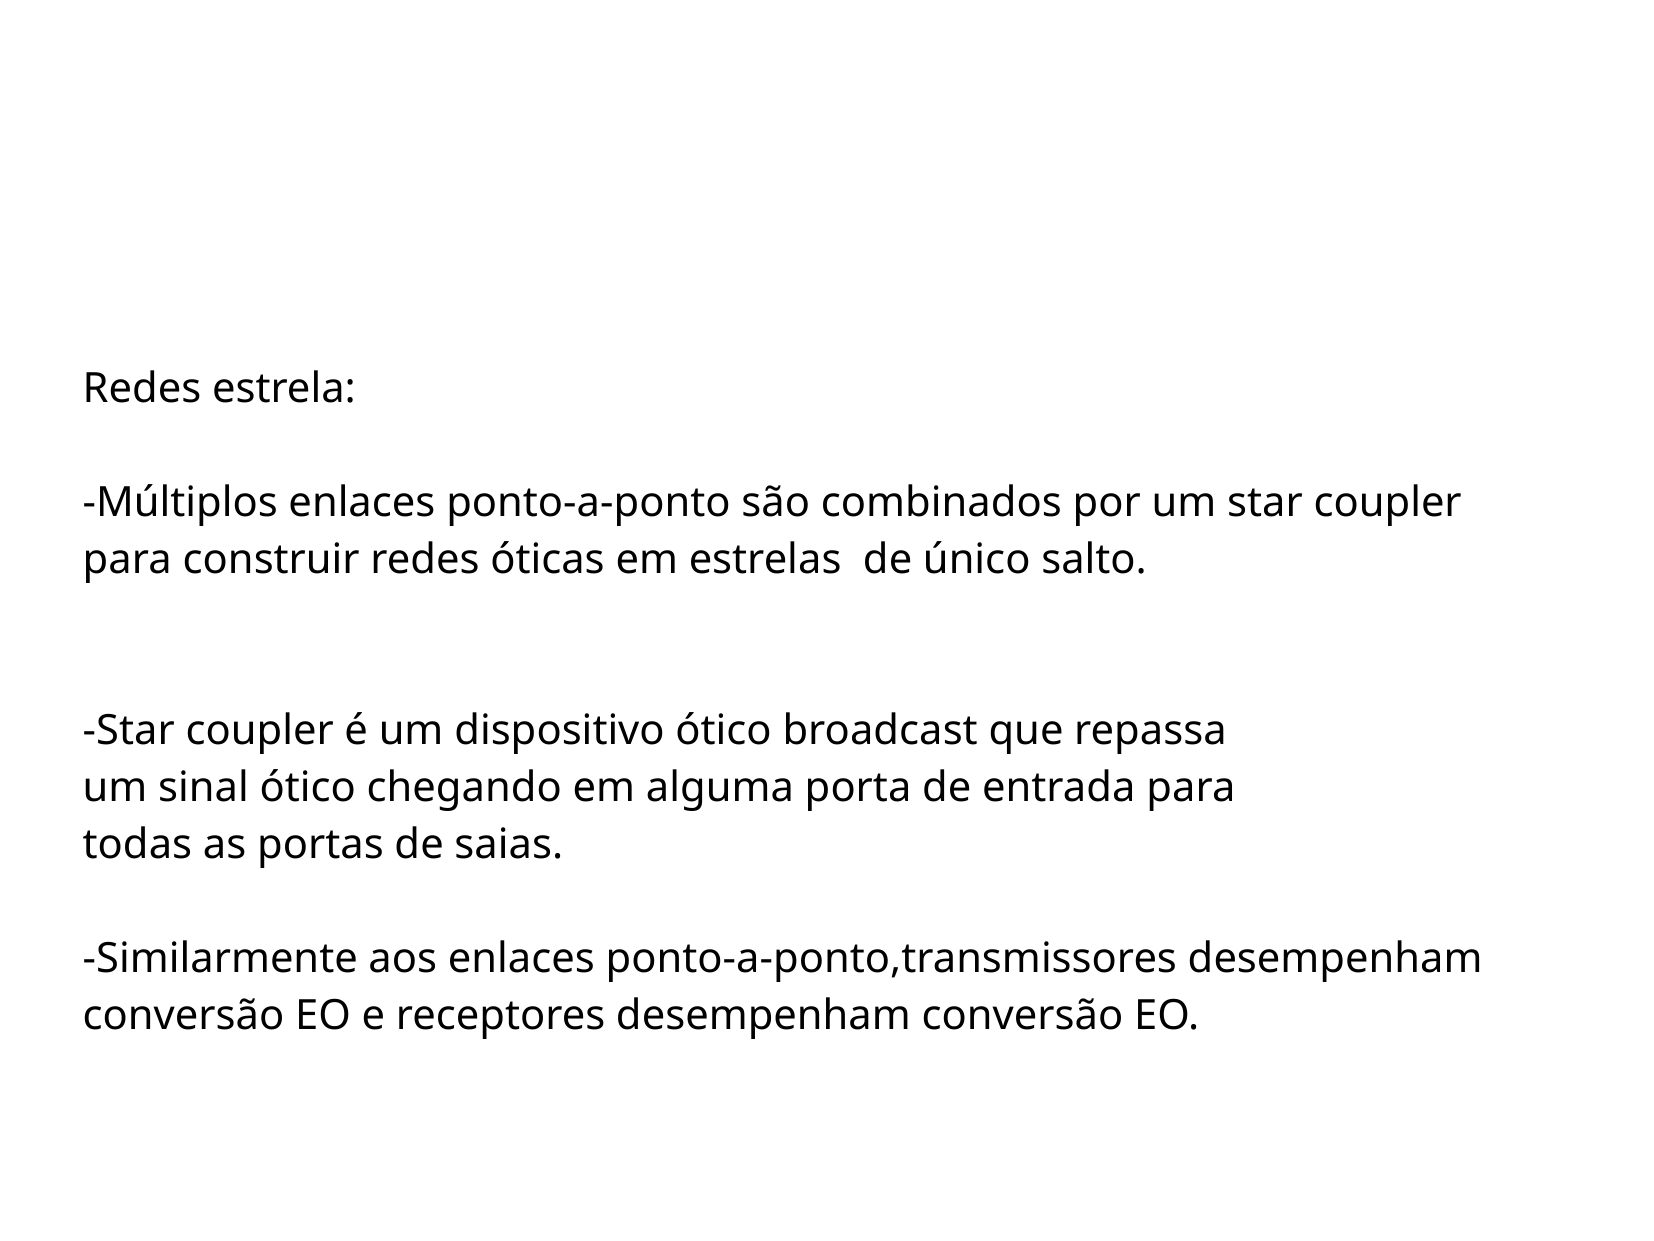

#
Redes estrela:
-Múltiplos enlaces ponto-a-ponto são combinados por um star coupler
para construir redes óticas em estrelas de único salto.
-Star coupler é um dispositivo ótico broadcast que repassa
um sinal ótico chegando em alguma porta de entrada para
todas as portas de saias.
-Similarmente aos enlaces ponto-a-ponto,transmissores desempenham
conversão EO e receptores desempenham conversão EO.